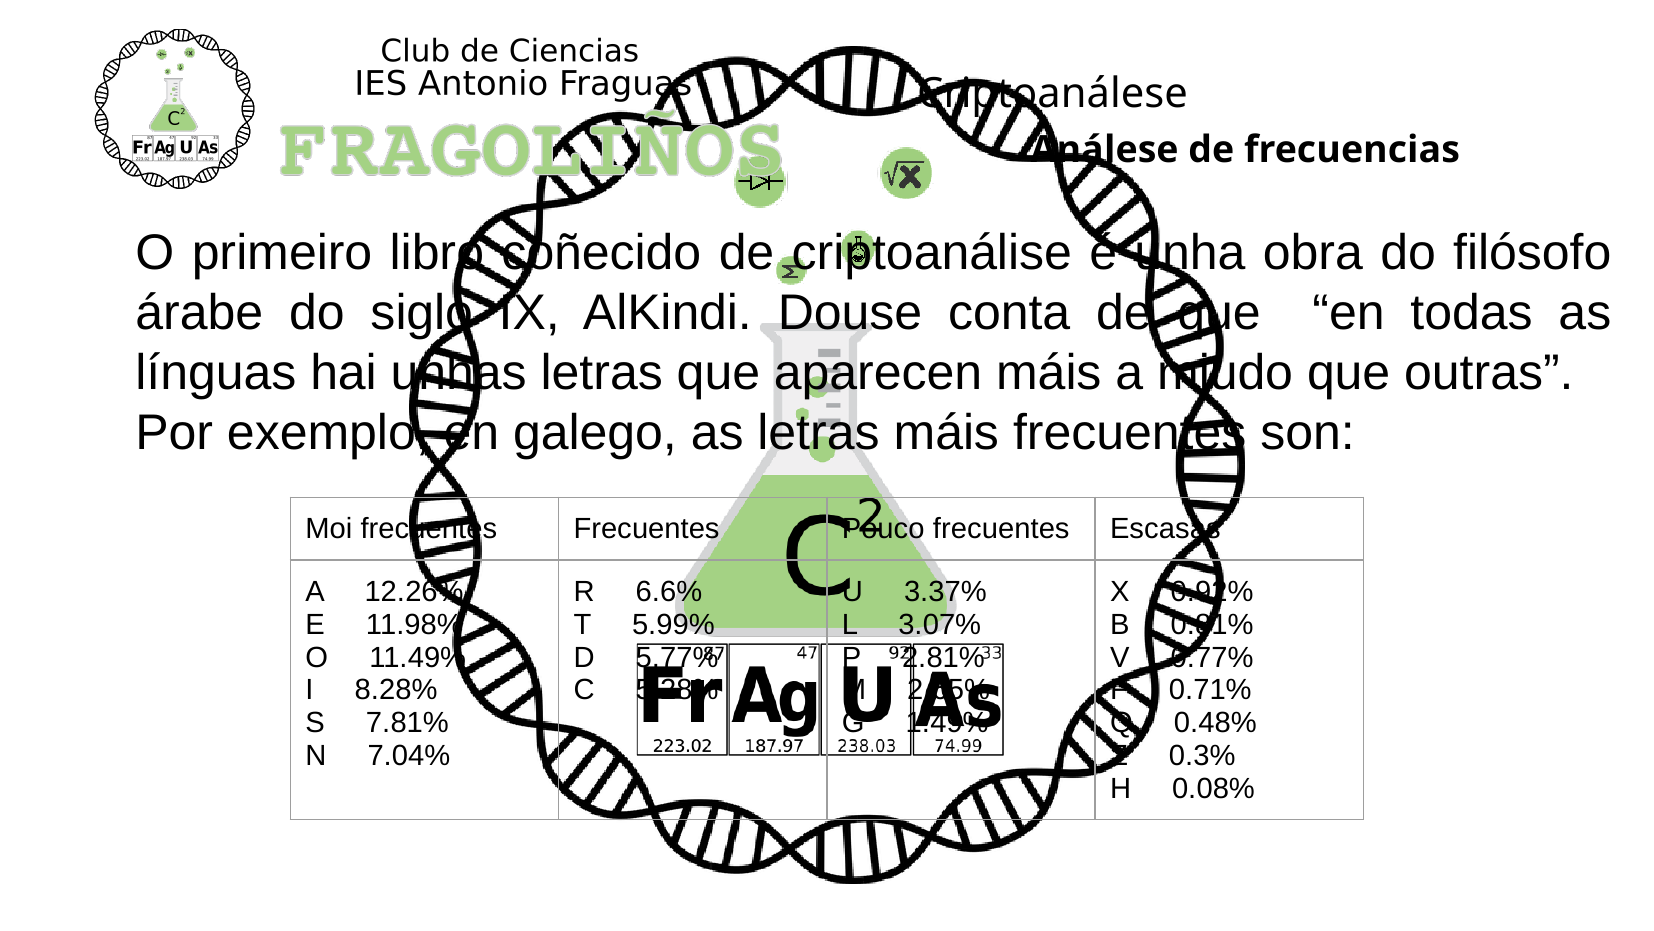

Criptoanálese
Análese de frecuencias
O primeiro libro coñecido de criptoanálise é unha obra do filósofo árabe do siglo IX, AlKindi. Douse conta de que “en todas as línguas hai unhas letras que aparecen máis a miudo que outras”.
Por exemplo, en galego, as letras máis frecuentes son:
| Moi frecuentes | Frecuentes | Pouco frecuentes | Escasas |
| --- | --- | --- | --- |
| A 12.26% E 11.98% O 11.49% I 8.28% S 7.81% N 7.04% | R 6.6% T 5.99% D 5.77% C 5.28% | U 3.37% L 3.07% P 2.81% M 2.65% G 1.49% | X 0.92% B 0.81% V 0.77% F 0.71% Q 0.48% Z 0.3% H 0.08% |